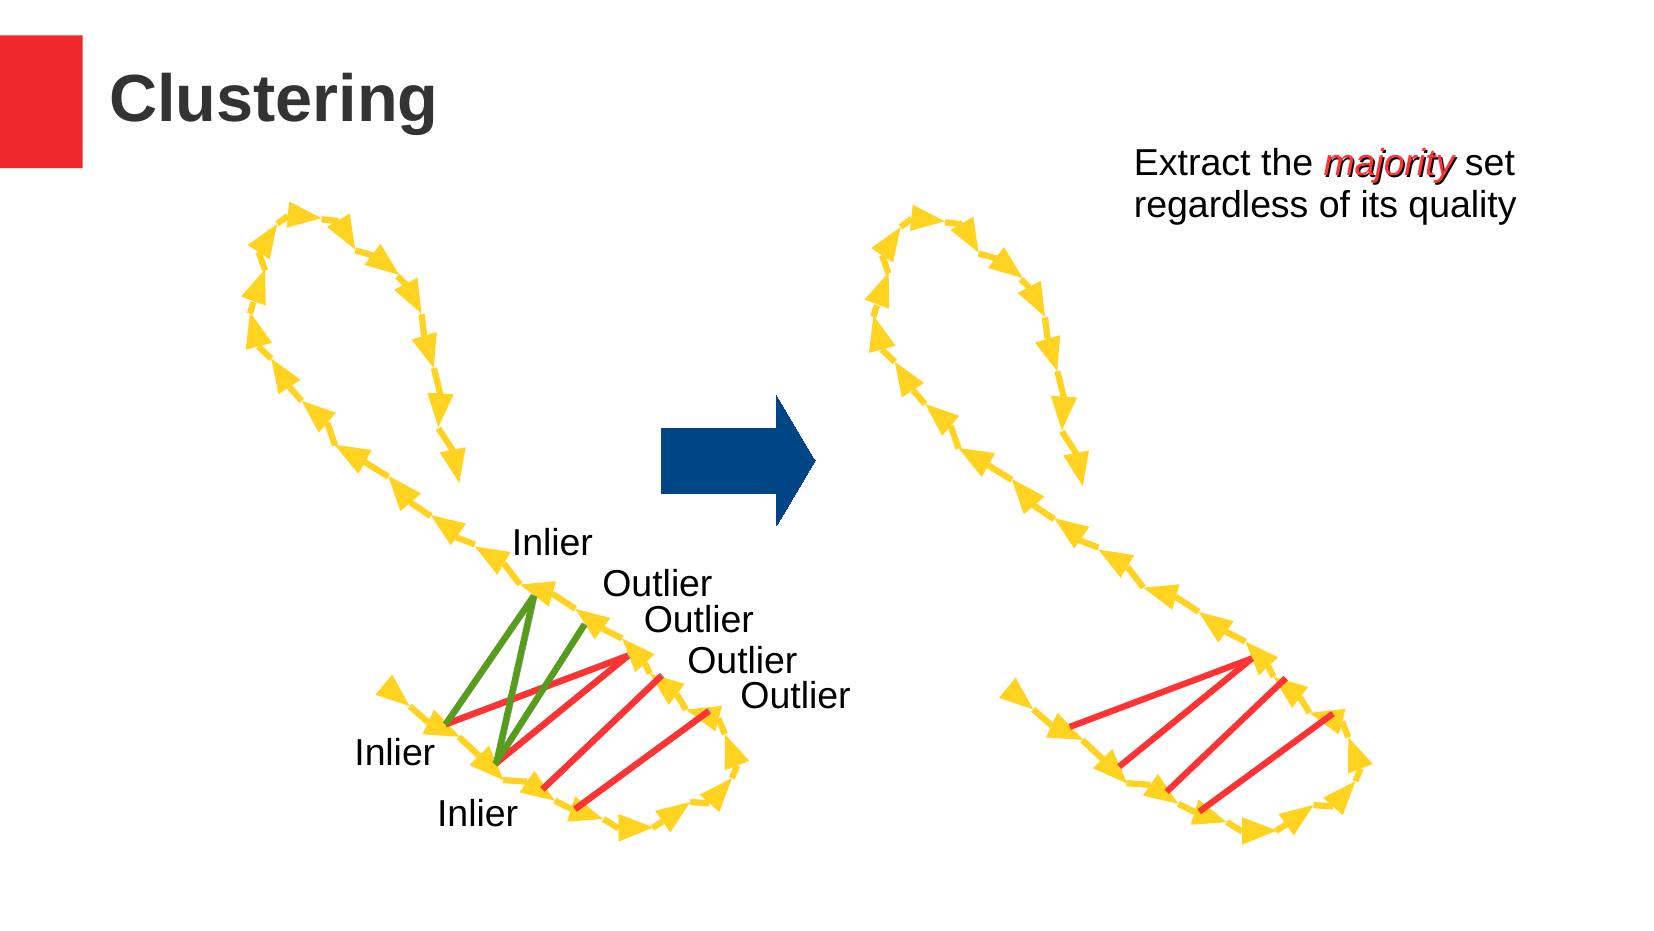

Clustering
Extract the majority set
regardless of its quality
Inlier
Outlier
Outlier
Outlier
Outlier
Inlier
Inlier